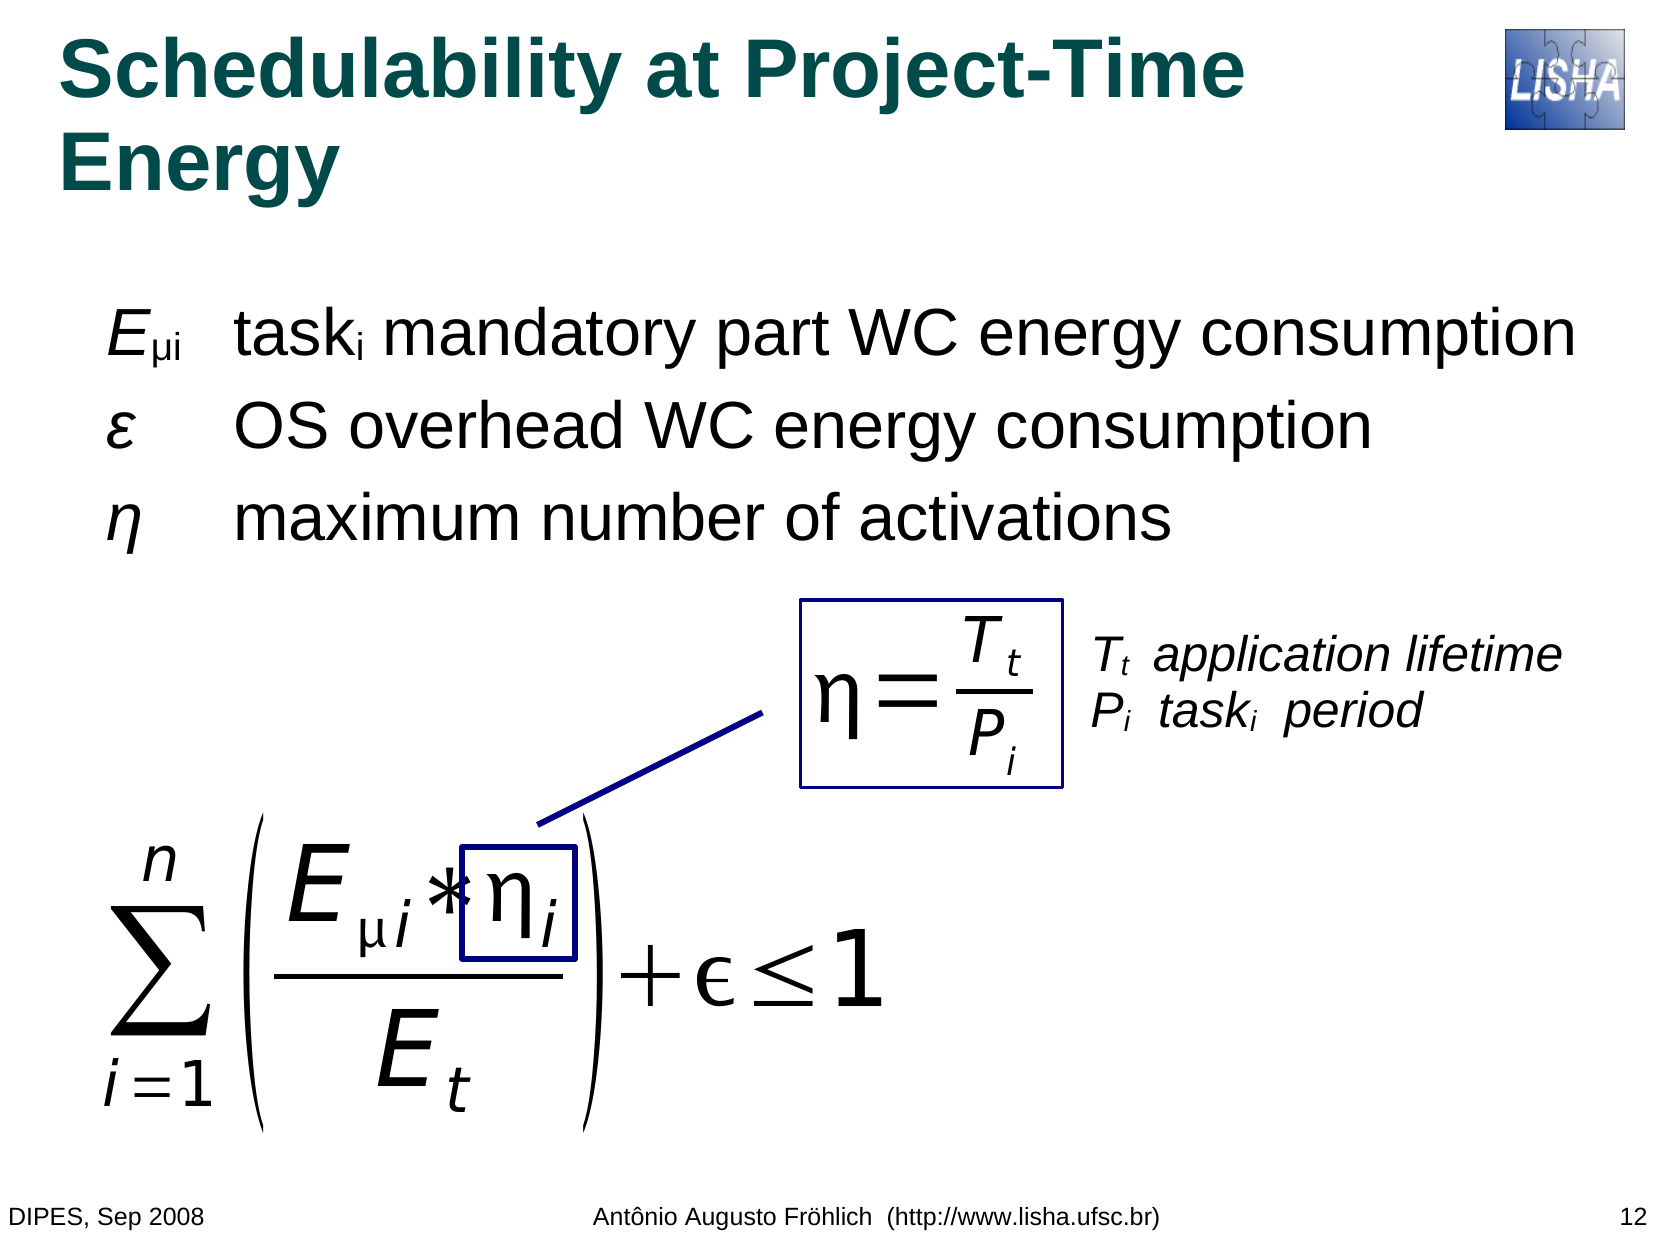

# Schedulability at Project-Time Energy
Εμi	taski mandatory part WC energy consumption
ε	OS overhead WC energy consumption
η	maximum number of activations
Tt application lifetime
Pi taski period